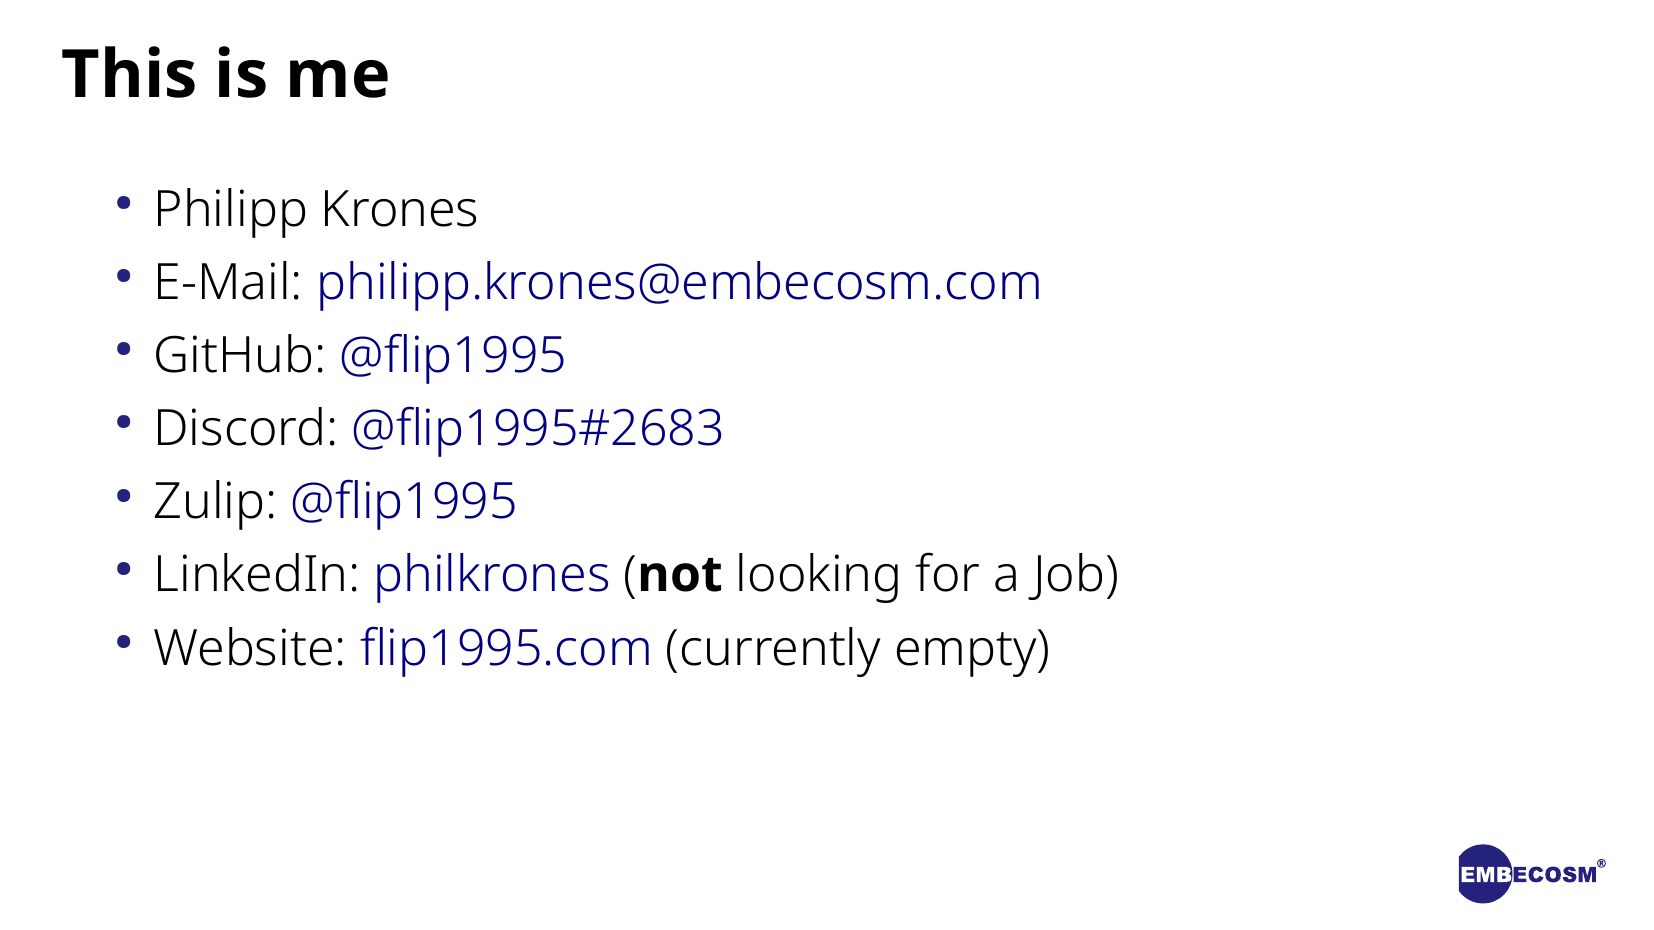

# This is me
Philipp Krones
E-Mail: philipp.krones@embecosm.com
GitHub: @flip1995
Discord: @flip1995#2683
Zulip: @flip1995
LinkedIn: philkrones (not looking for a Job)
Website: flip1995.com (currently empty)